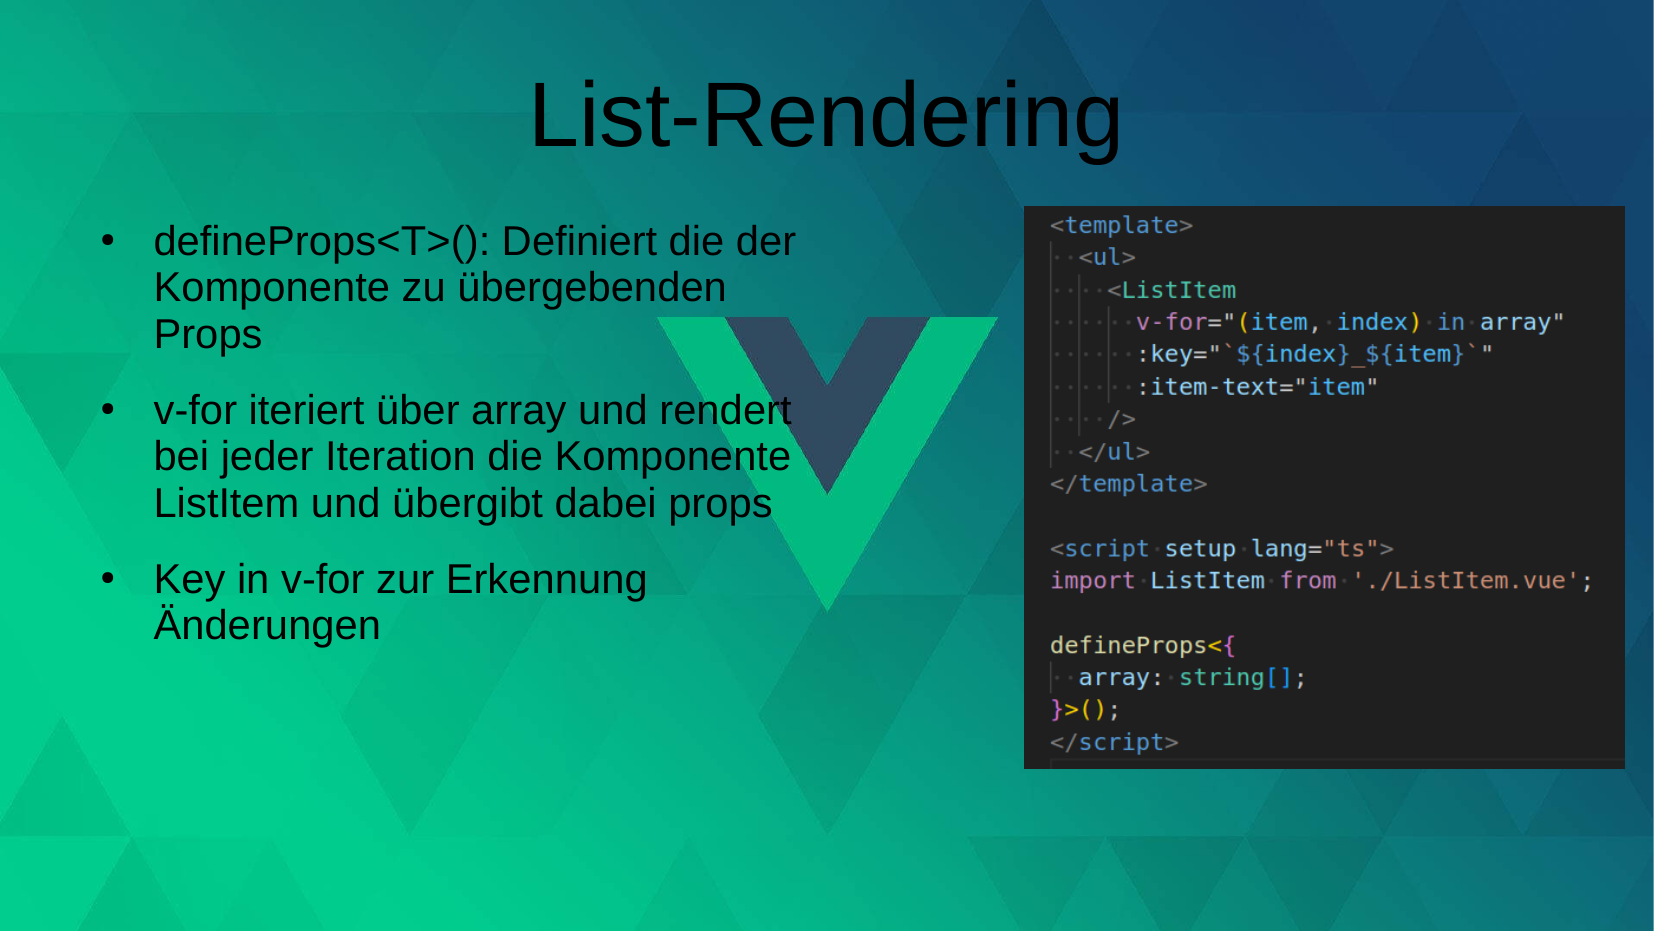

# List-Rendering
defineProps<T>(): Definiert die der Komponente zu übergebenden Props
v-for iteriert über array und rendert bei jeder Iteration die Komponente ListItem und übergibt dabei props
Key in v-for zur Erkennung Änderungen